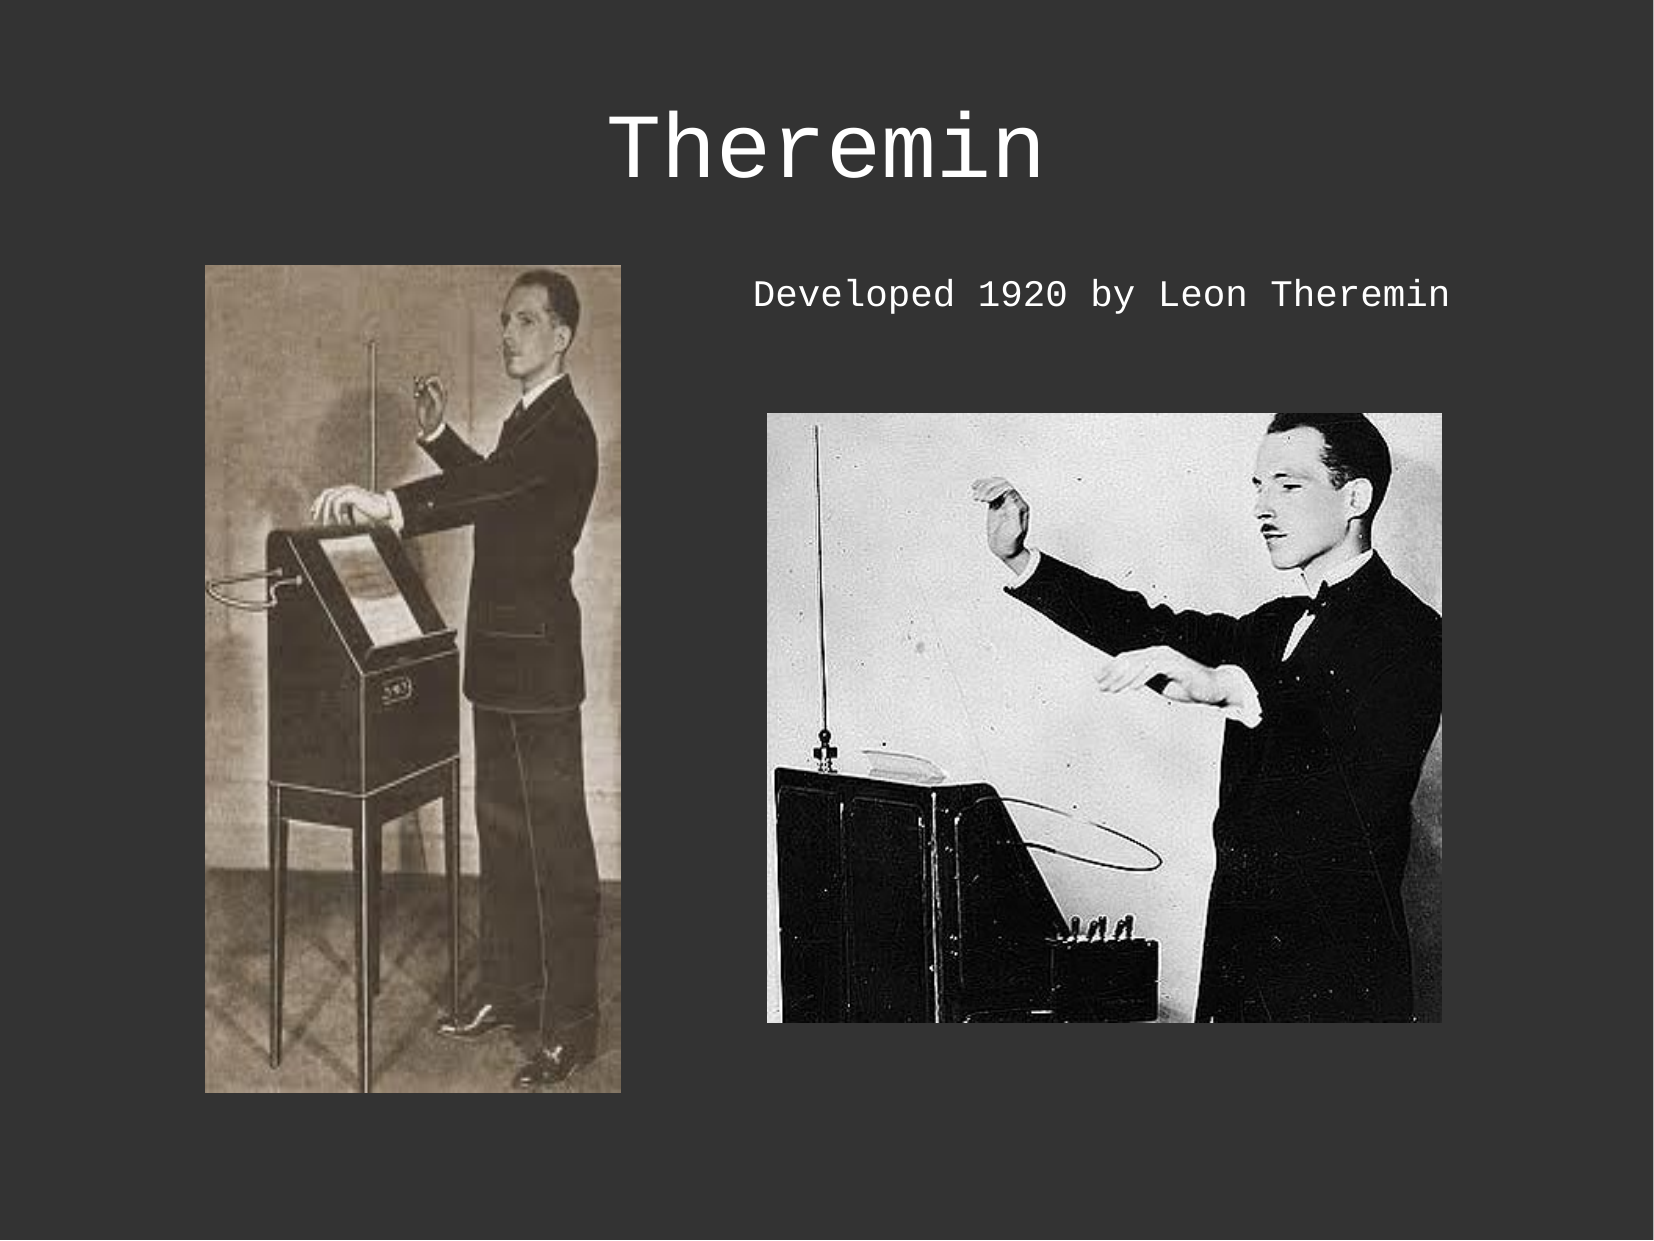

# Theremin
Developed 1920 by Leon Theremin